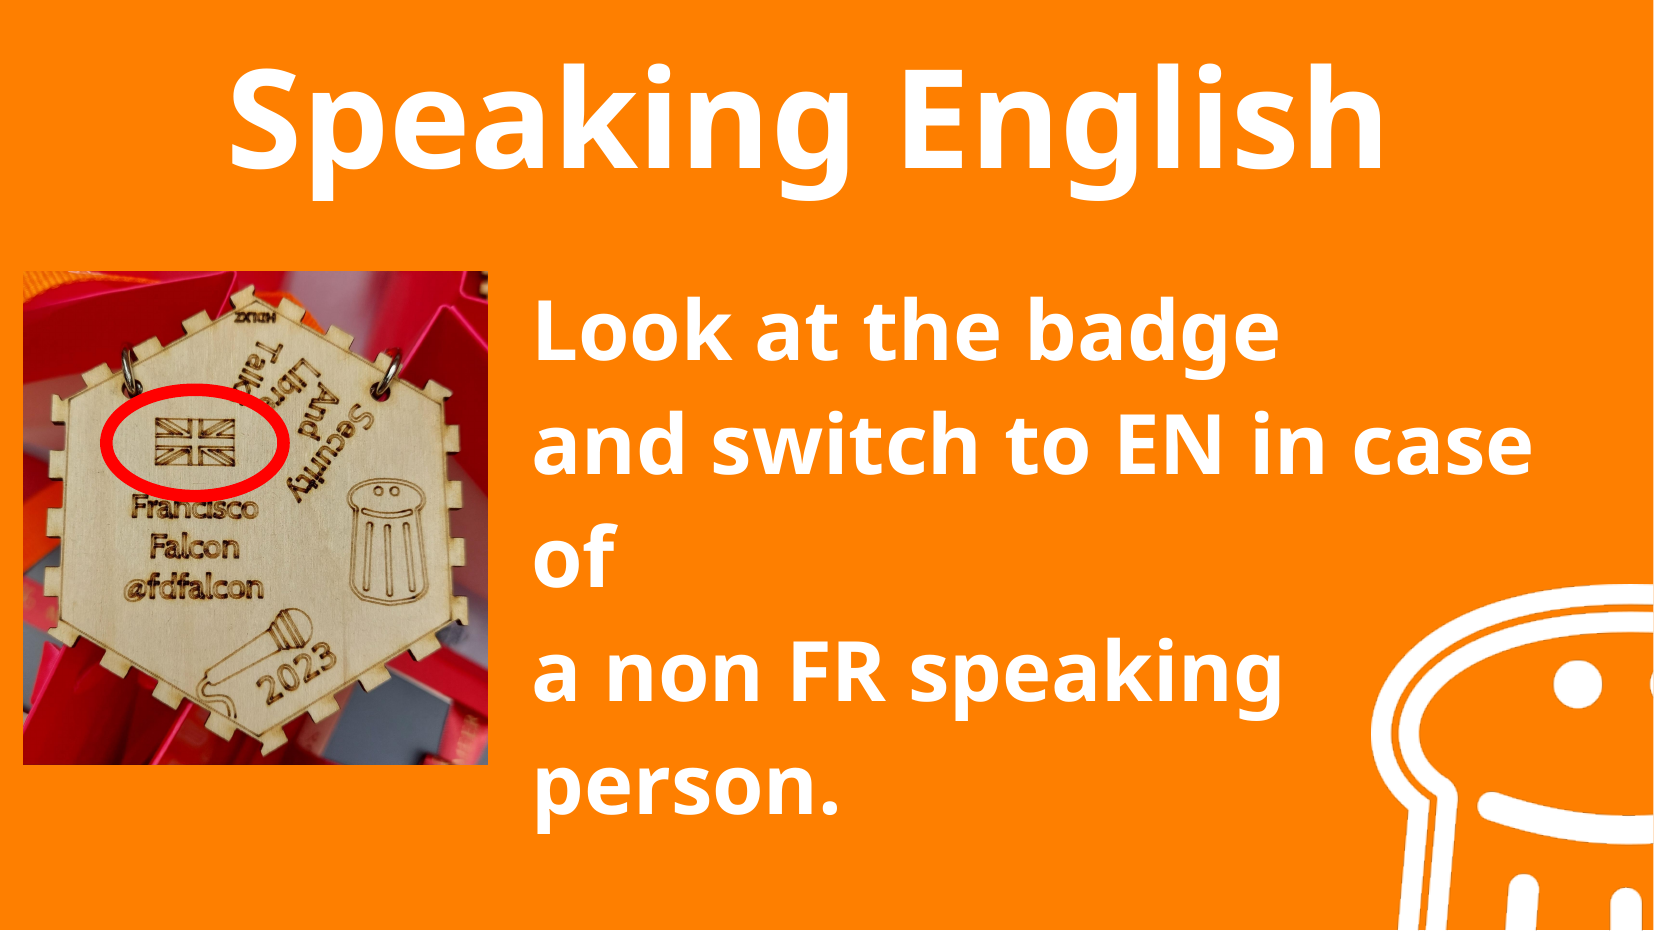

# Speaking English
Look at the badge
and switch to EN in case of
a non FR speaking person.
Thanks by advance 🫶 ✊